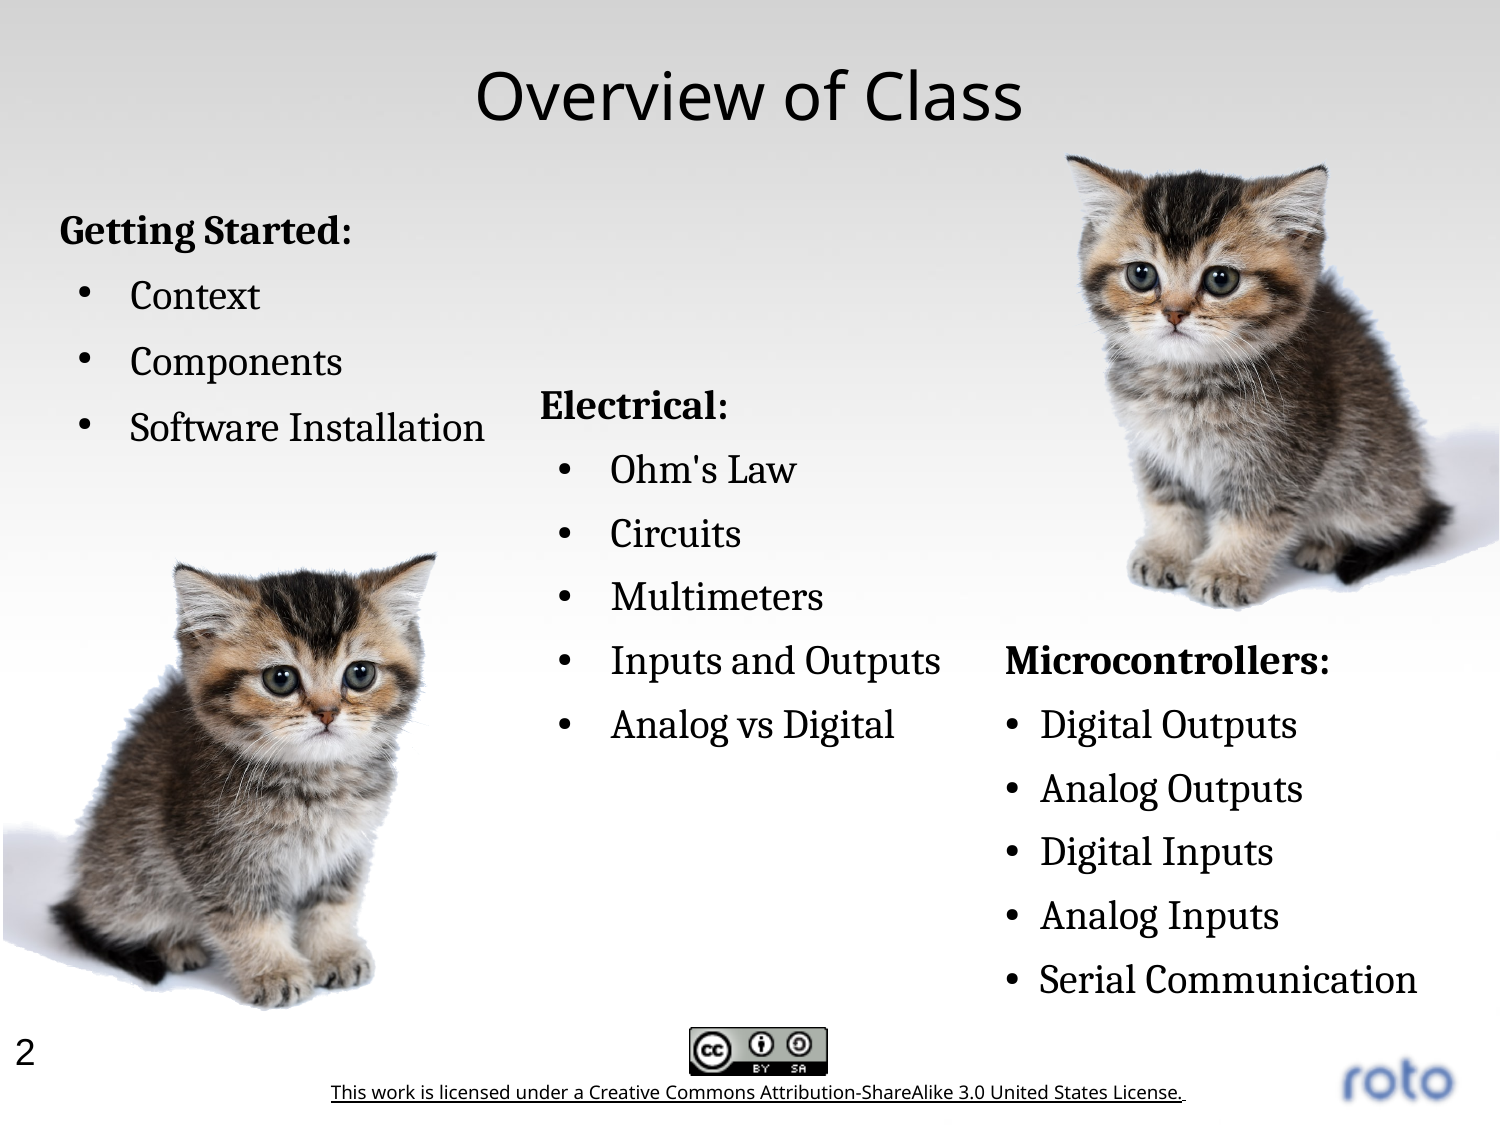

# Overview of Class
Getting Started:
Context
Components
Software Installation
Electrical:
Ohm's Law
Circuits
Multimeters
Inputs and Outputs
Analog vs Digital
Microcontrollers:
Digital Outputs
Analog Outputs
Digital Inputs
Analog Inputs
Serial Communication